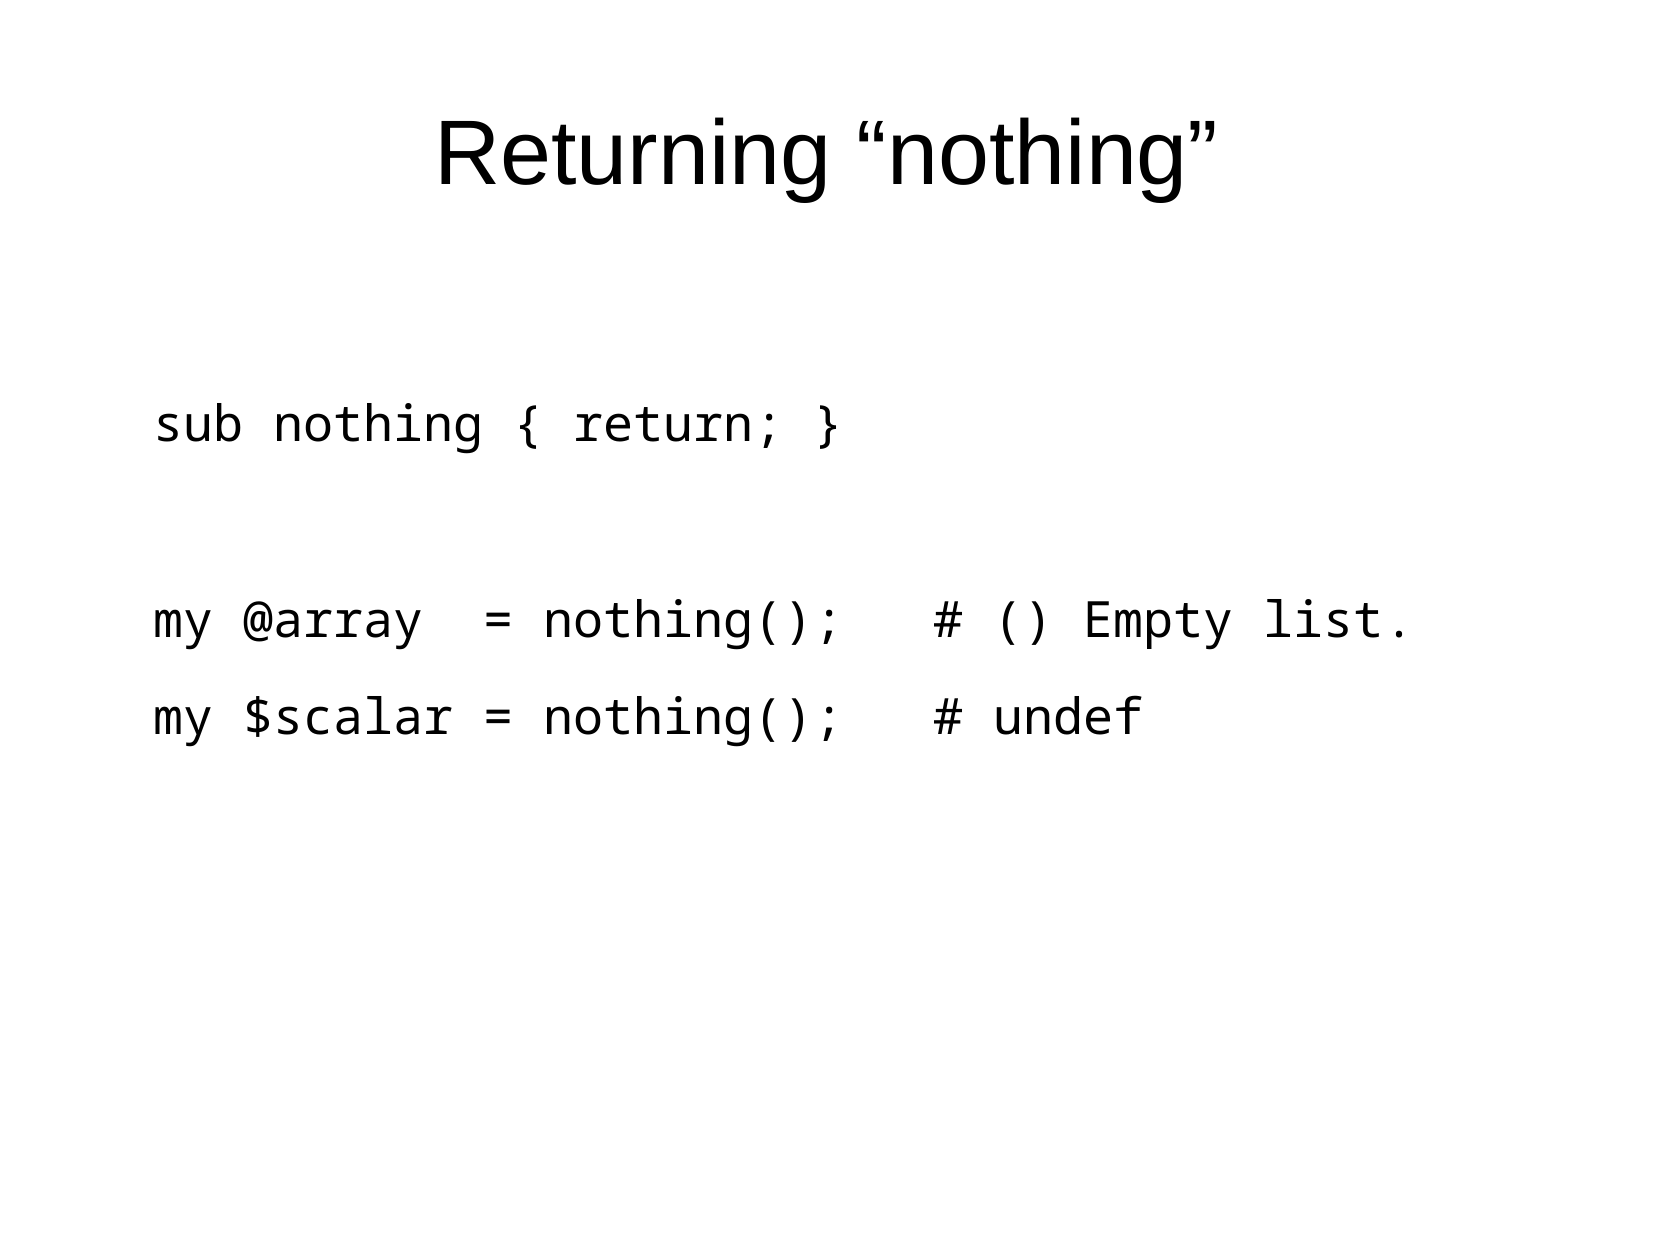

# Returning “nothing”
sub nothing { return; }
my @array = nothing(); # () Empty list.
my $scalar = nothing(); # undef